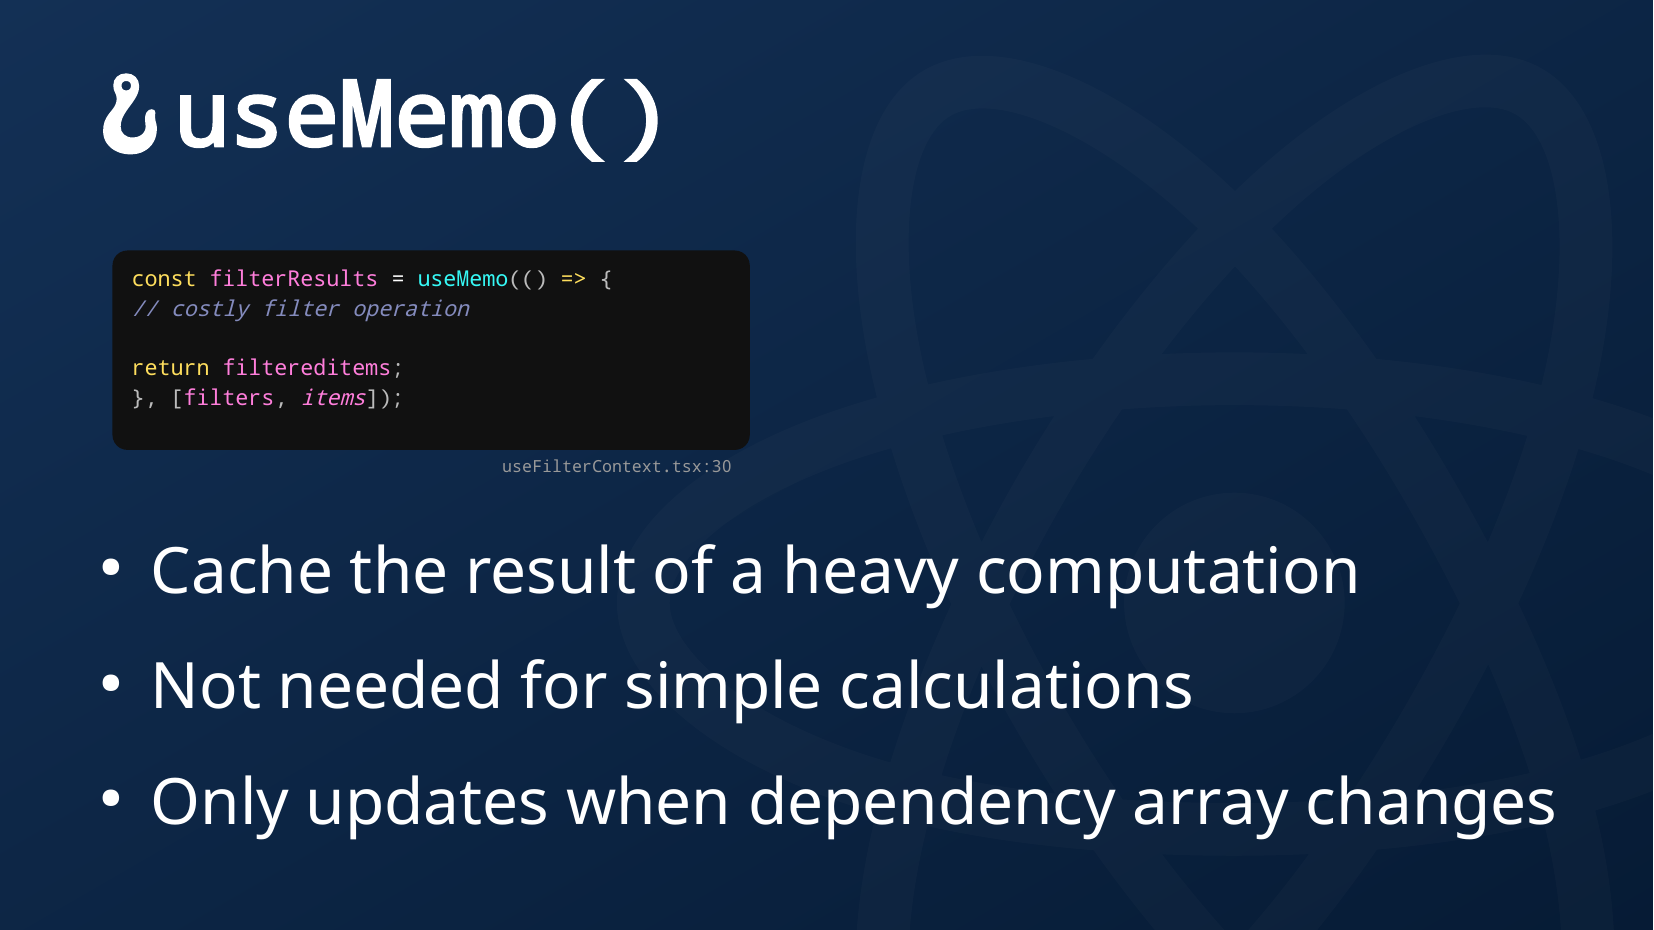

# 🪝useMemo()
const filterResults = useMemo(() => {
// costly filter operation
return filtereditems;
}, [filters, items]);
useFilterContext.tsx:30
Cache the result of a heavy computation
Not needed for simple calculations
Only updates when dependency array changes